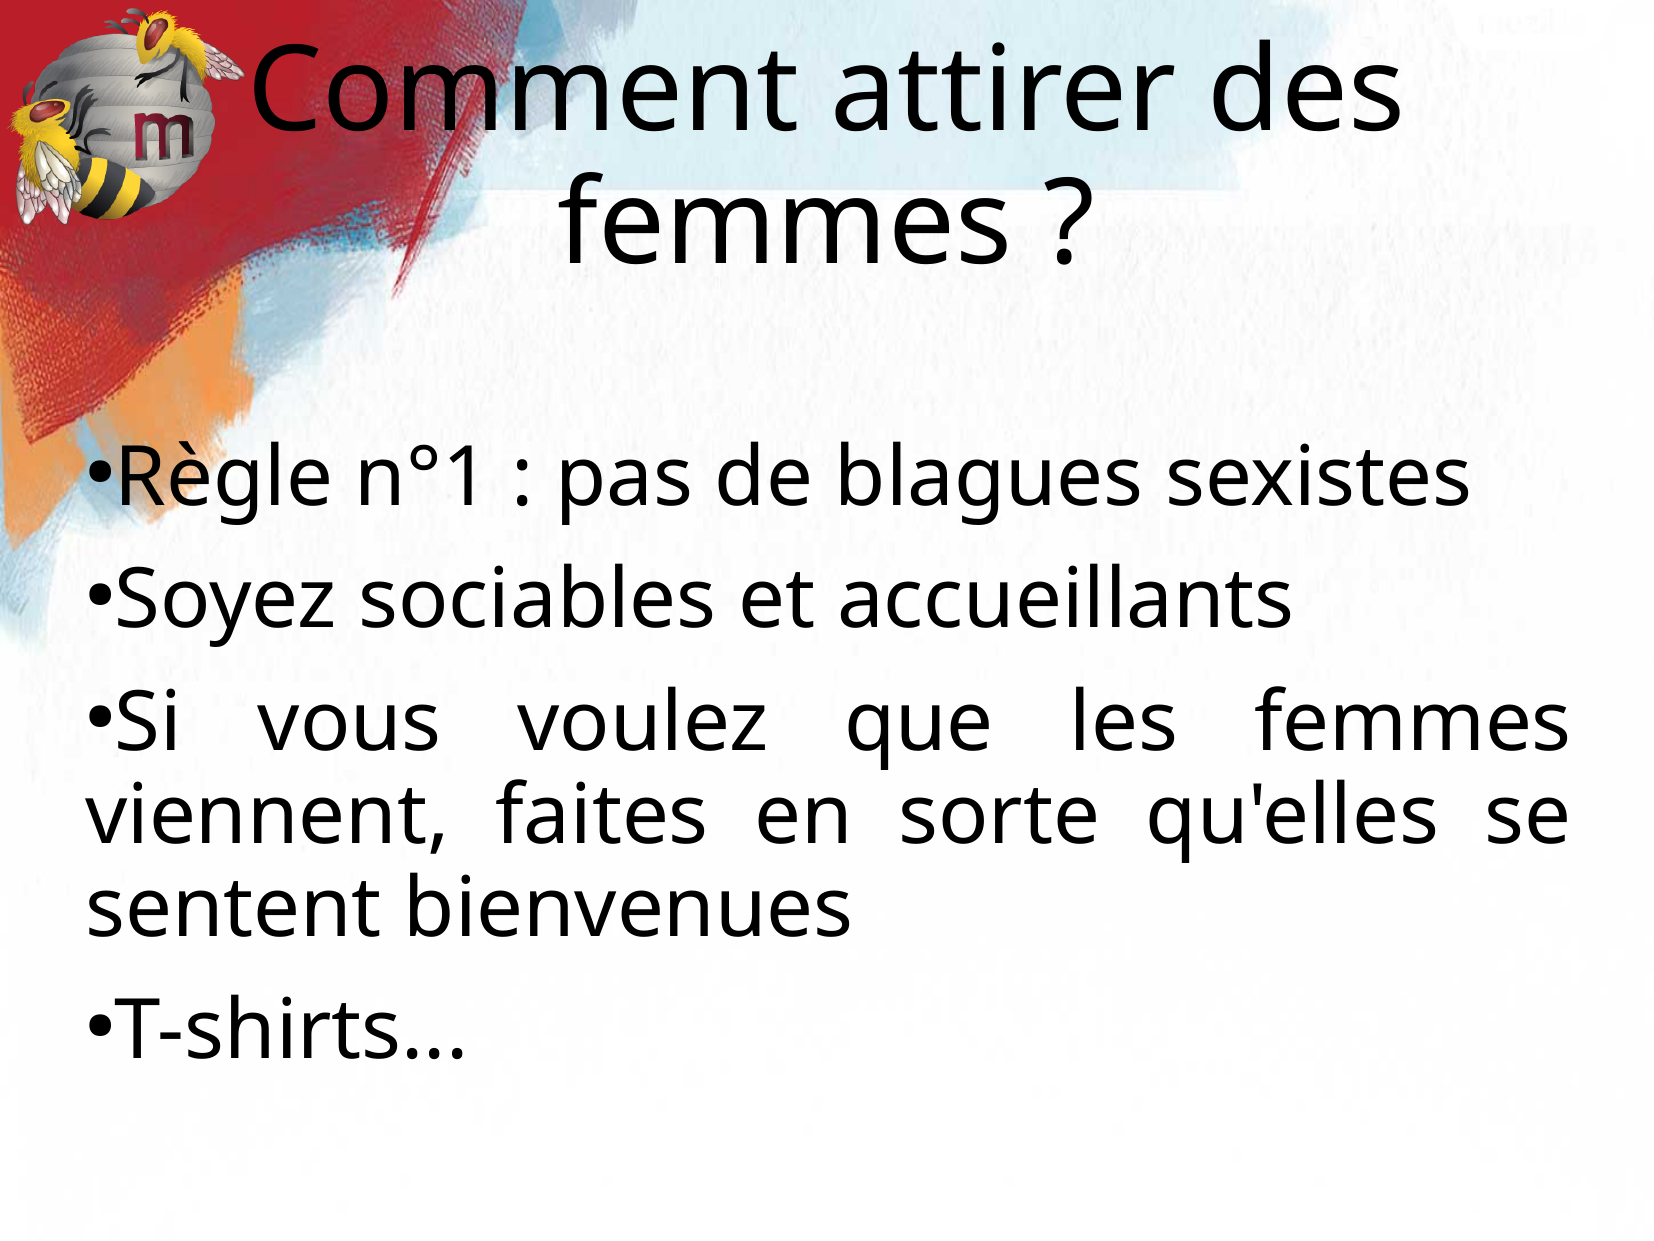

# Comment attirer des femmes ?
Règle n°1 : pas de blagues sexistes
Soyez sociables et accueillants
Si vous voulez que les femmes viennent, faites en sorte qu'elles se sentent bienvenues
T-shirts...